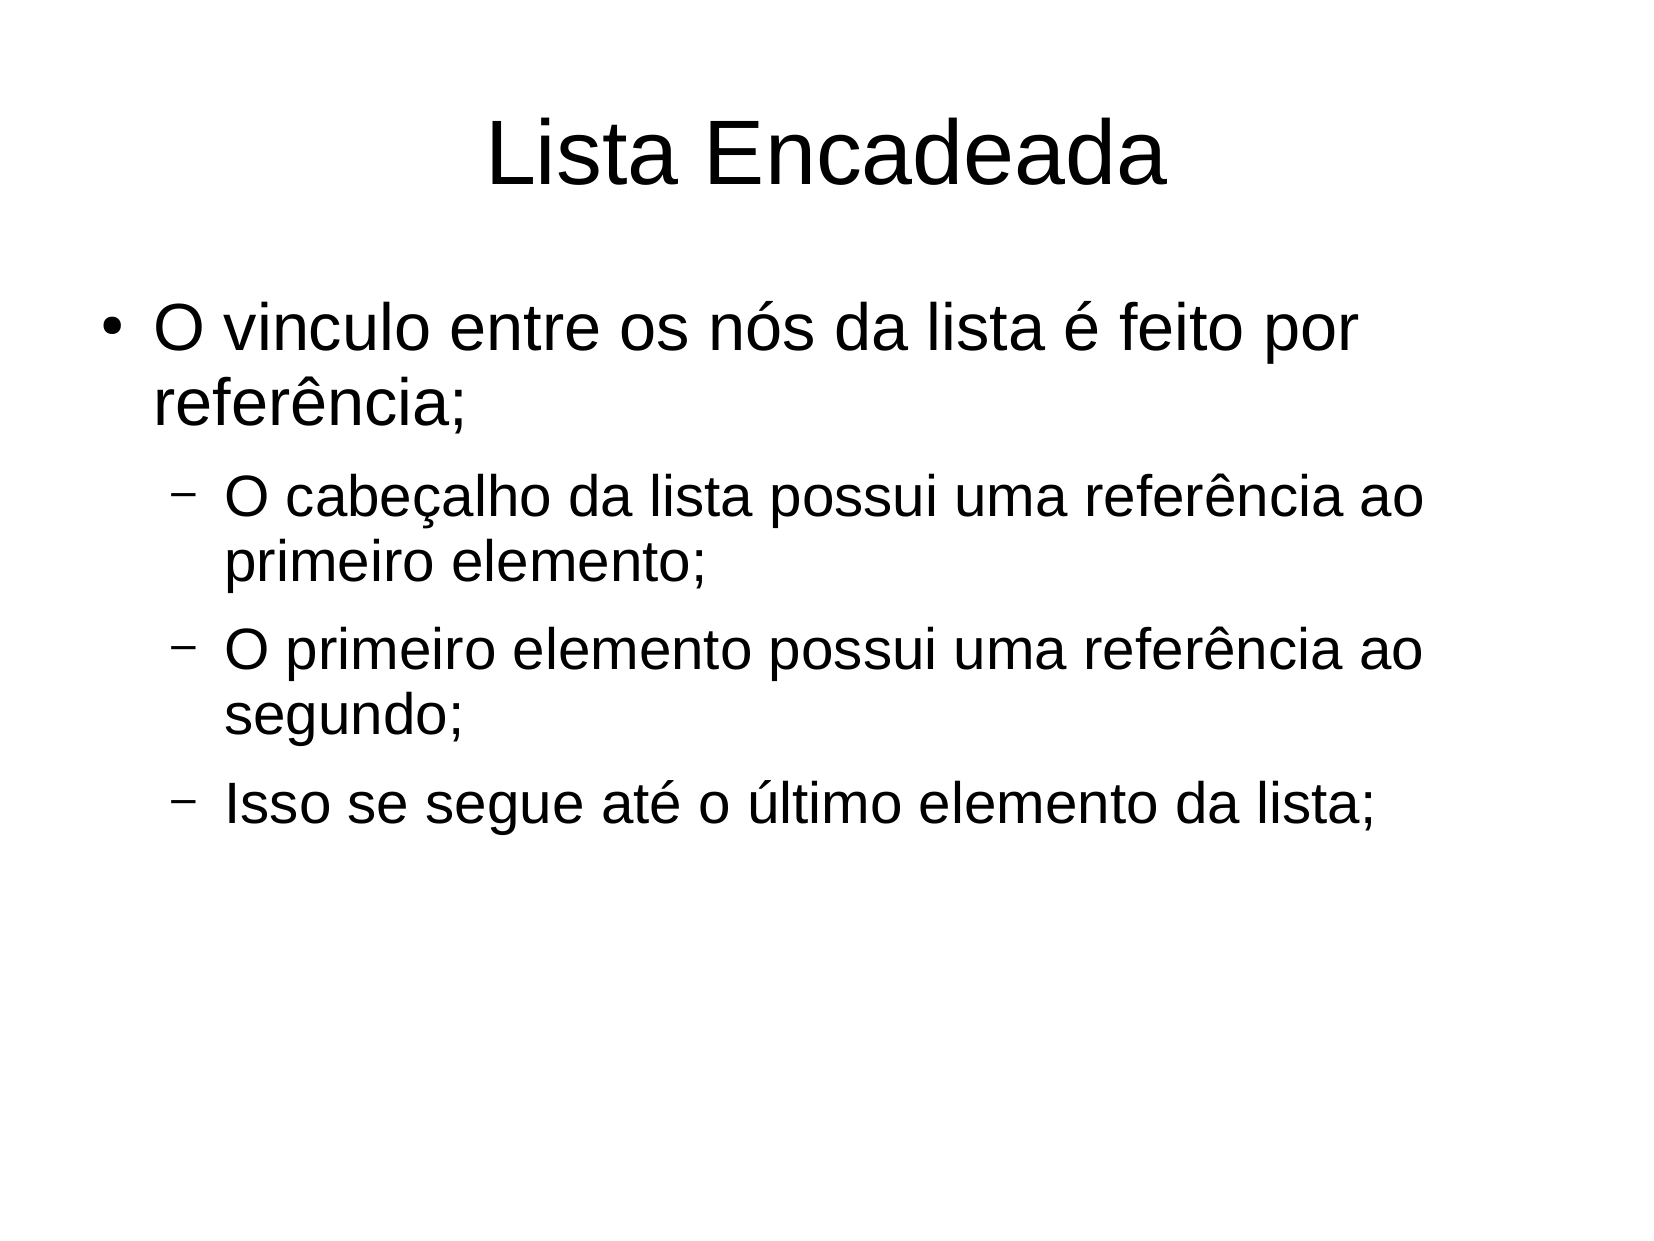

# Lista Encadeada
O vinculo entre os nós da lista é feito por referência;
O cabeçalho da lista possui uma referência ao primeiro elemento;
O primeiro elemento possui uma referência ao segundo;
Isso se segue até o último elemento da lista;